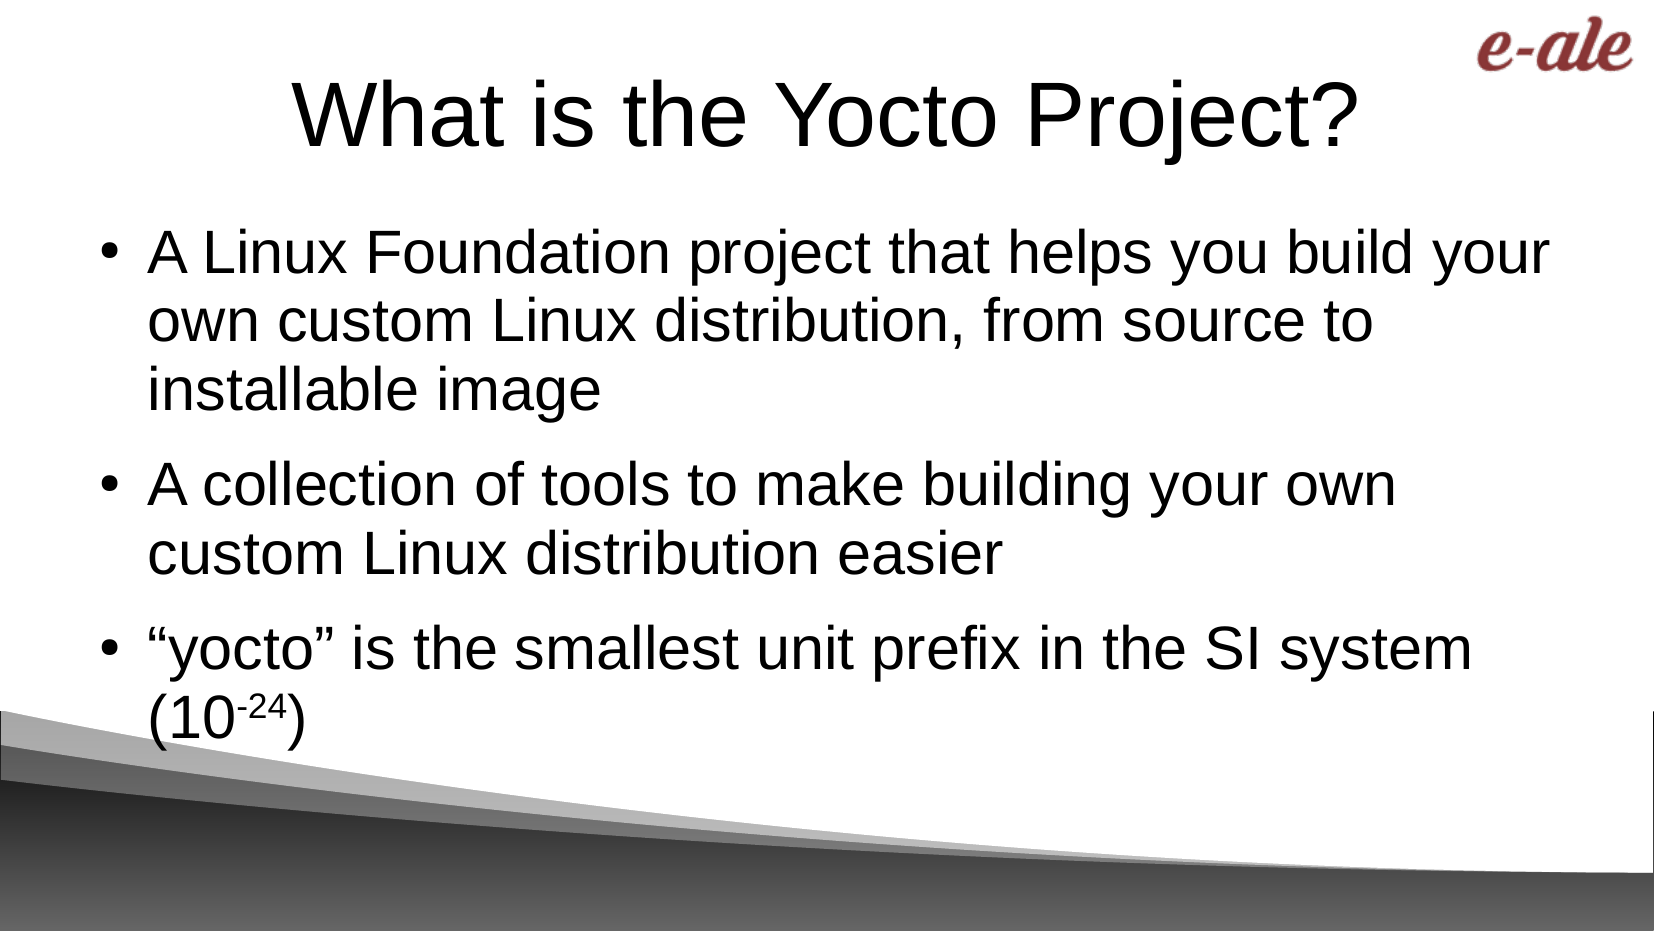

# What is the Yocto Project?
A Linux Foundation project that helps you build your own custom Linux distribution, from source to installable image
A collection of tools to make building your own custom Linux distribution easier
“yocto” is the smallest unit prefix in the SI system (10-24)